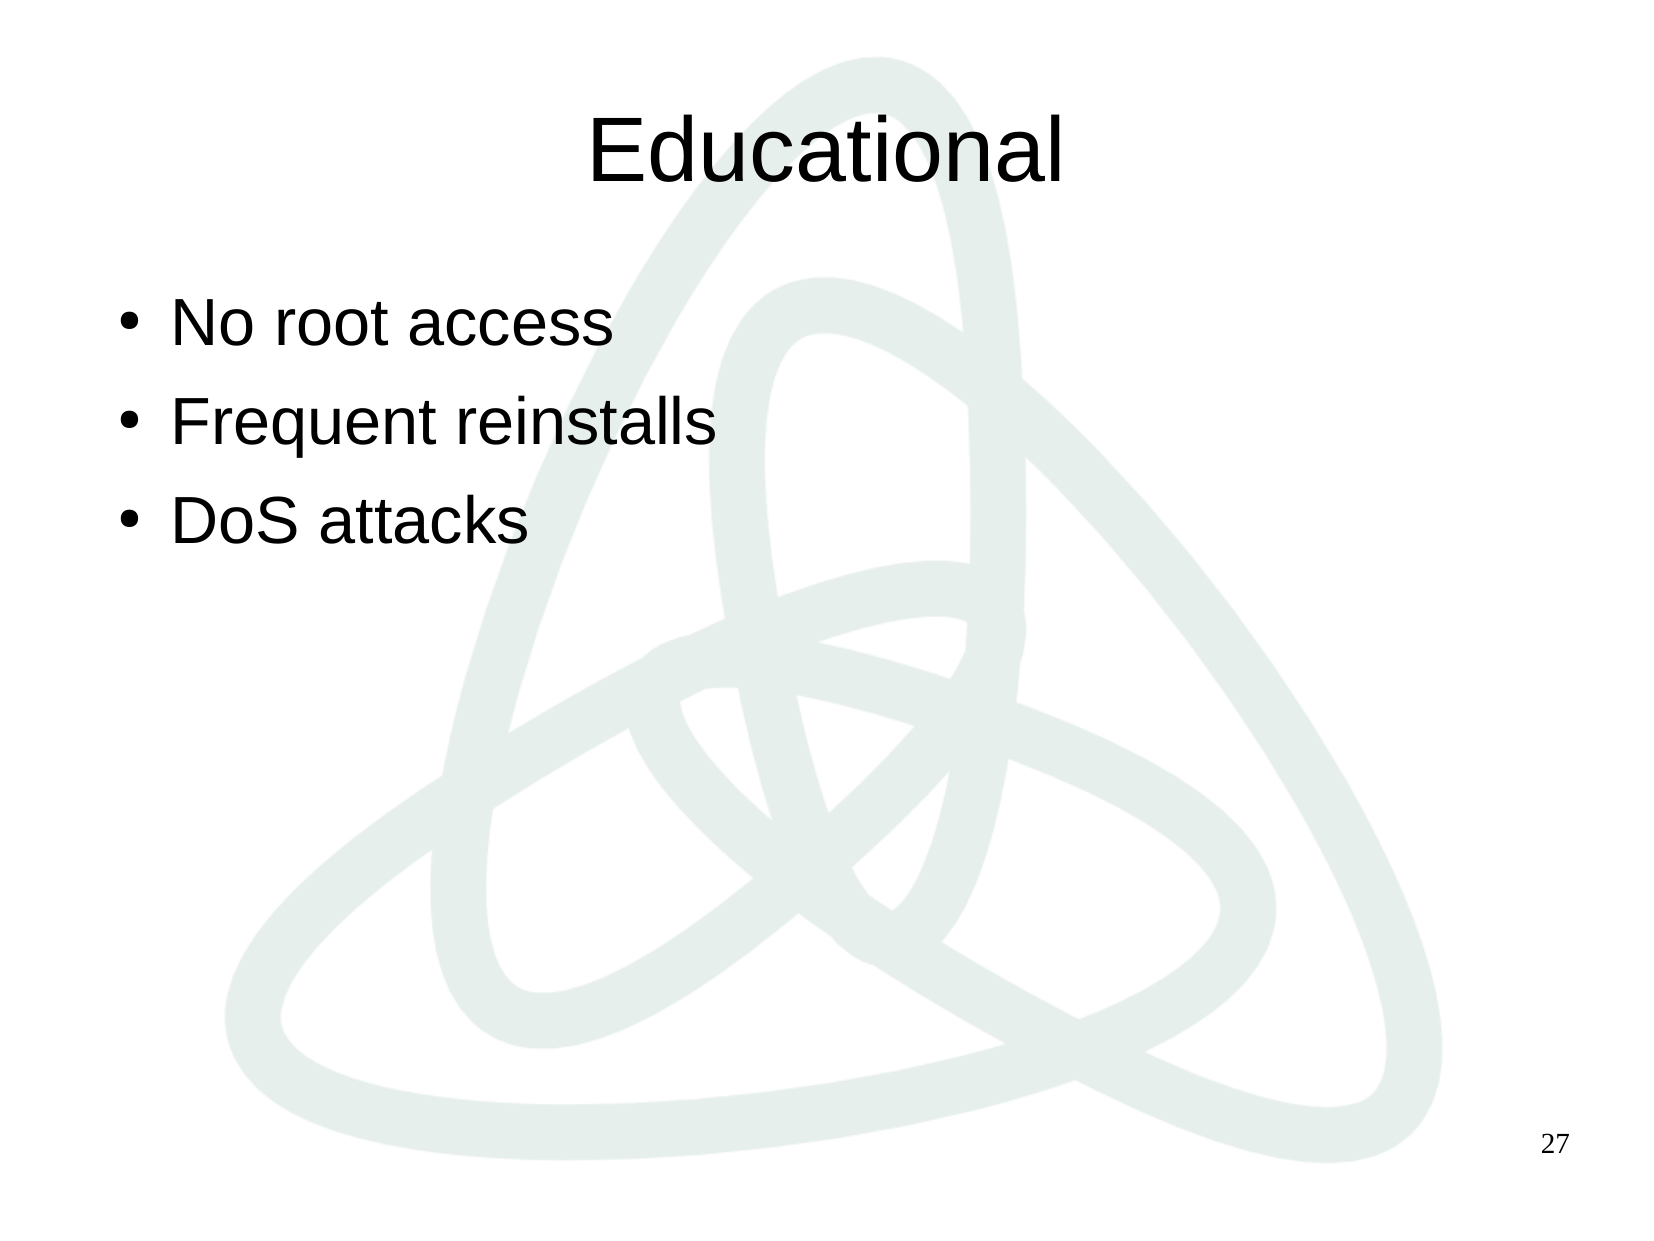

# Educational
No root access
Frequent reinstalls
DoS attacks